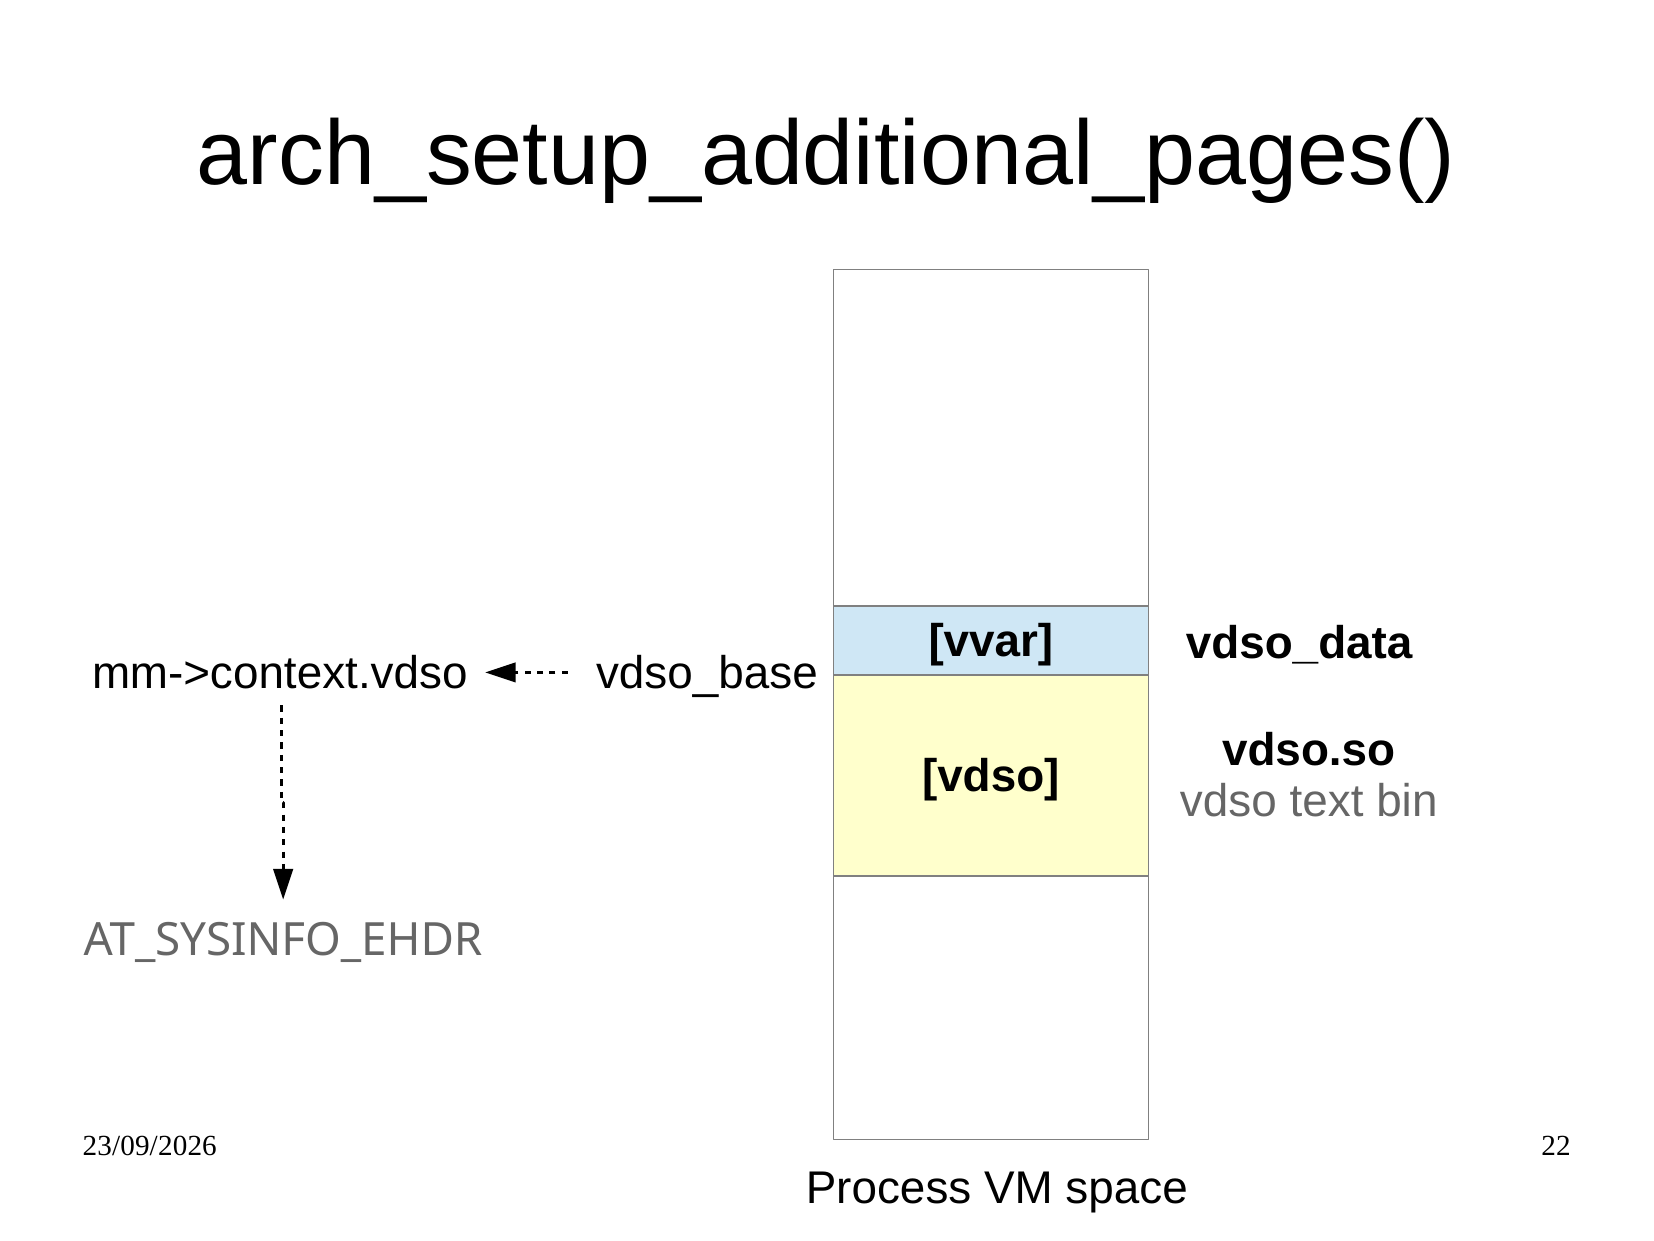

# arch_setup_additional_pages()
[vvar]
[vdso]
vdso_data
mm->context.vdso
vdso_base
vdso.so
vdso text bin
AT_SYSINFO_EHDR
22
Process VM space